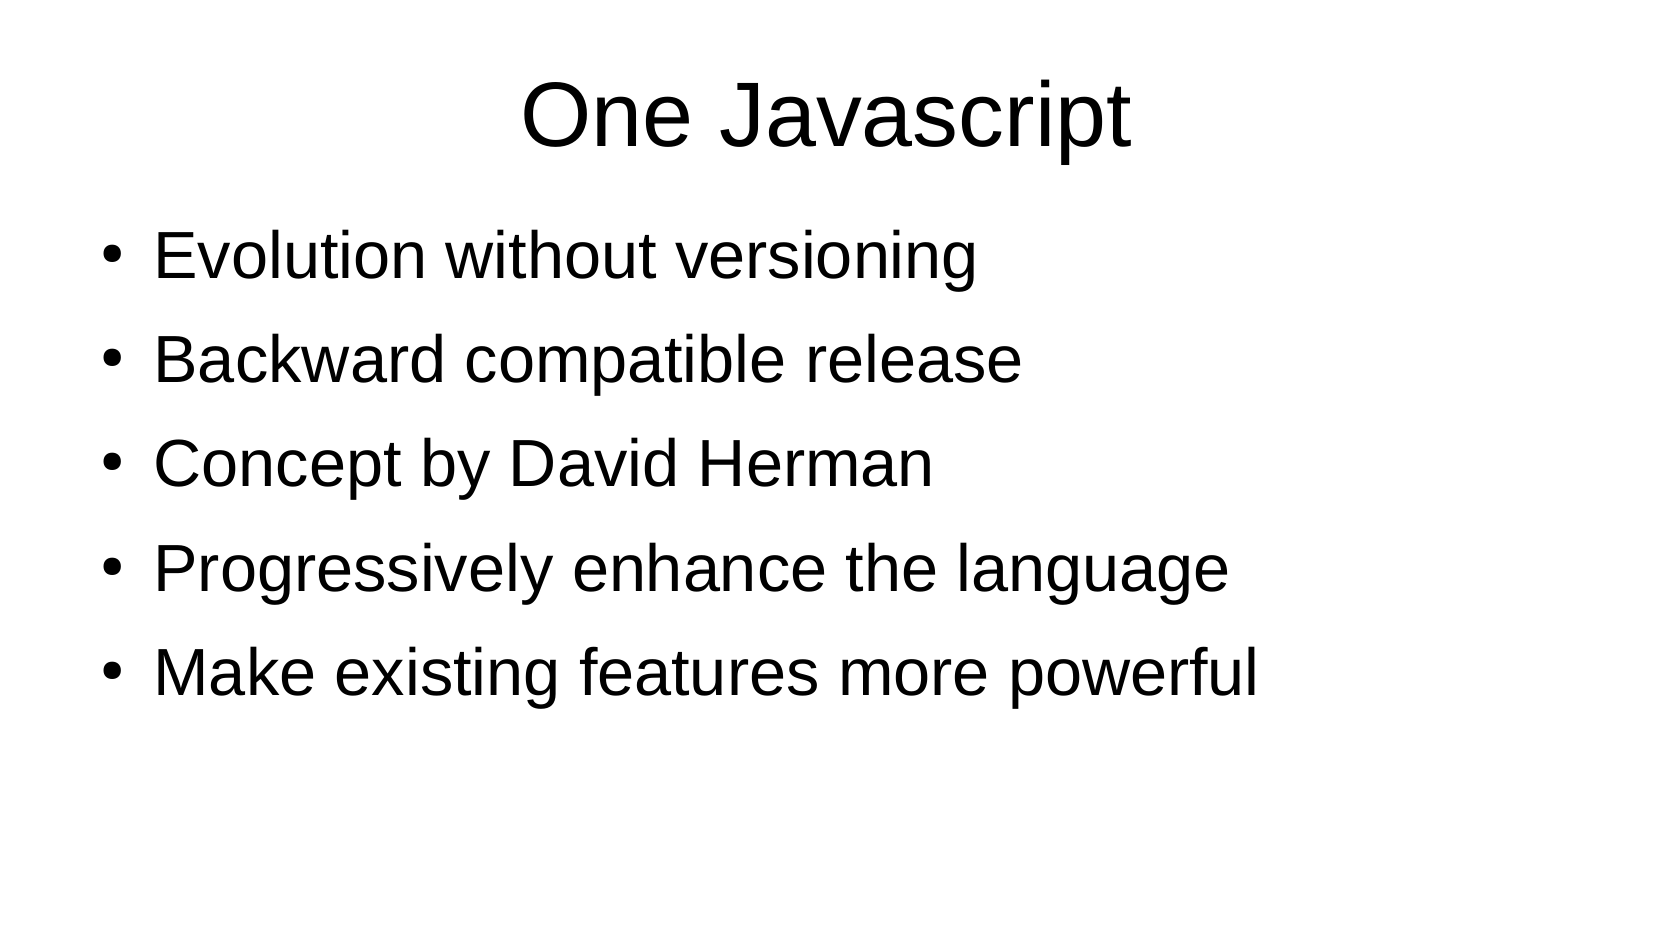

# One Javascript
Evolution without versioning
Backward compatible release
Concept by David Herman
Progressively enhance the language
Make existing features more powerful